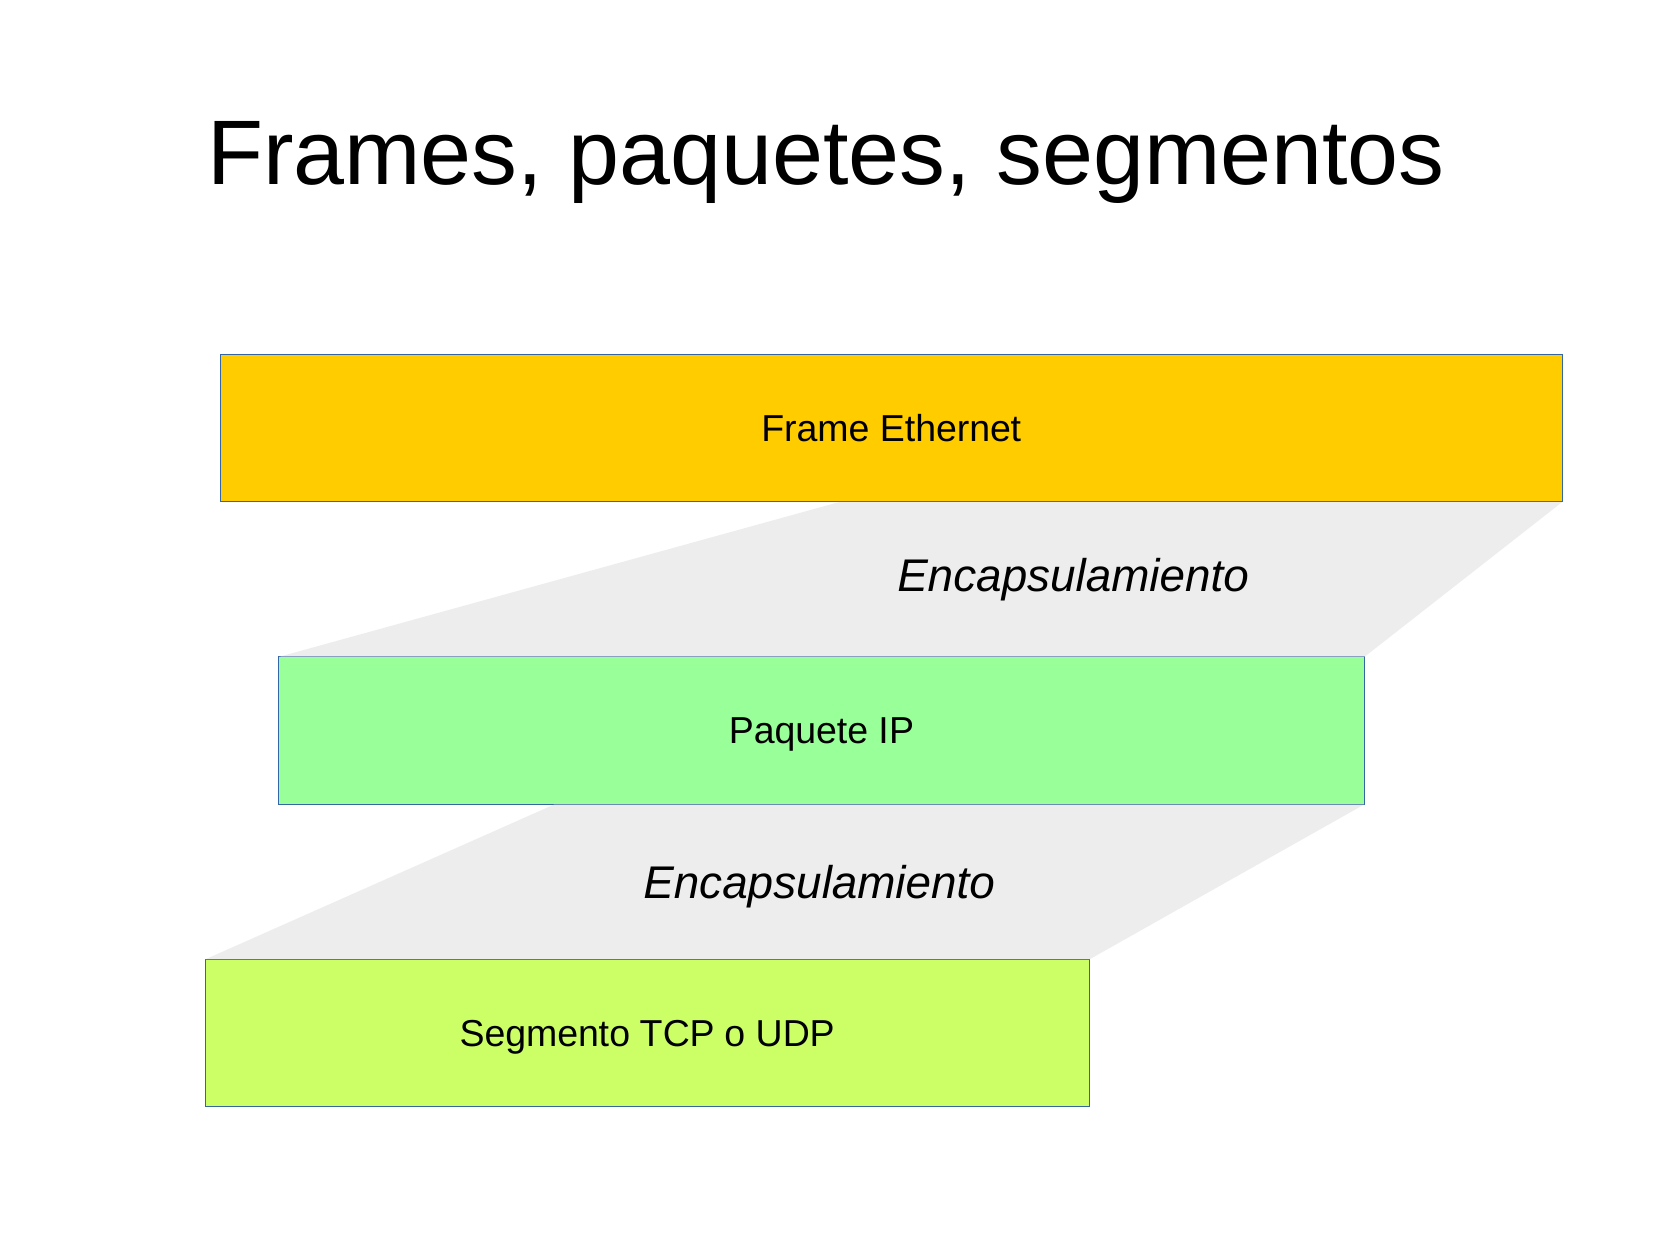

# Frames, paquetes, segmentos
Frame Ethernet
Encapsulamiento
Paquete IP
Encapsulamiento
Segmento TCP o UDP